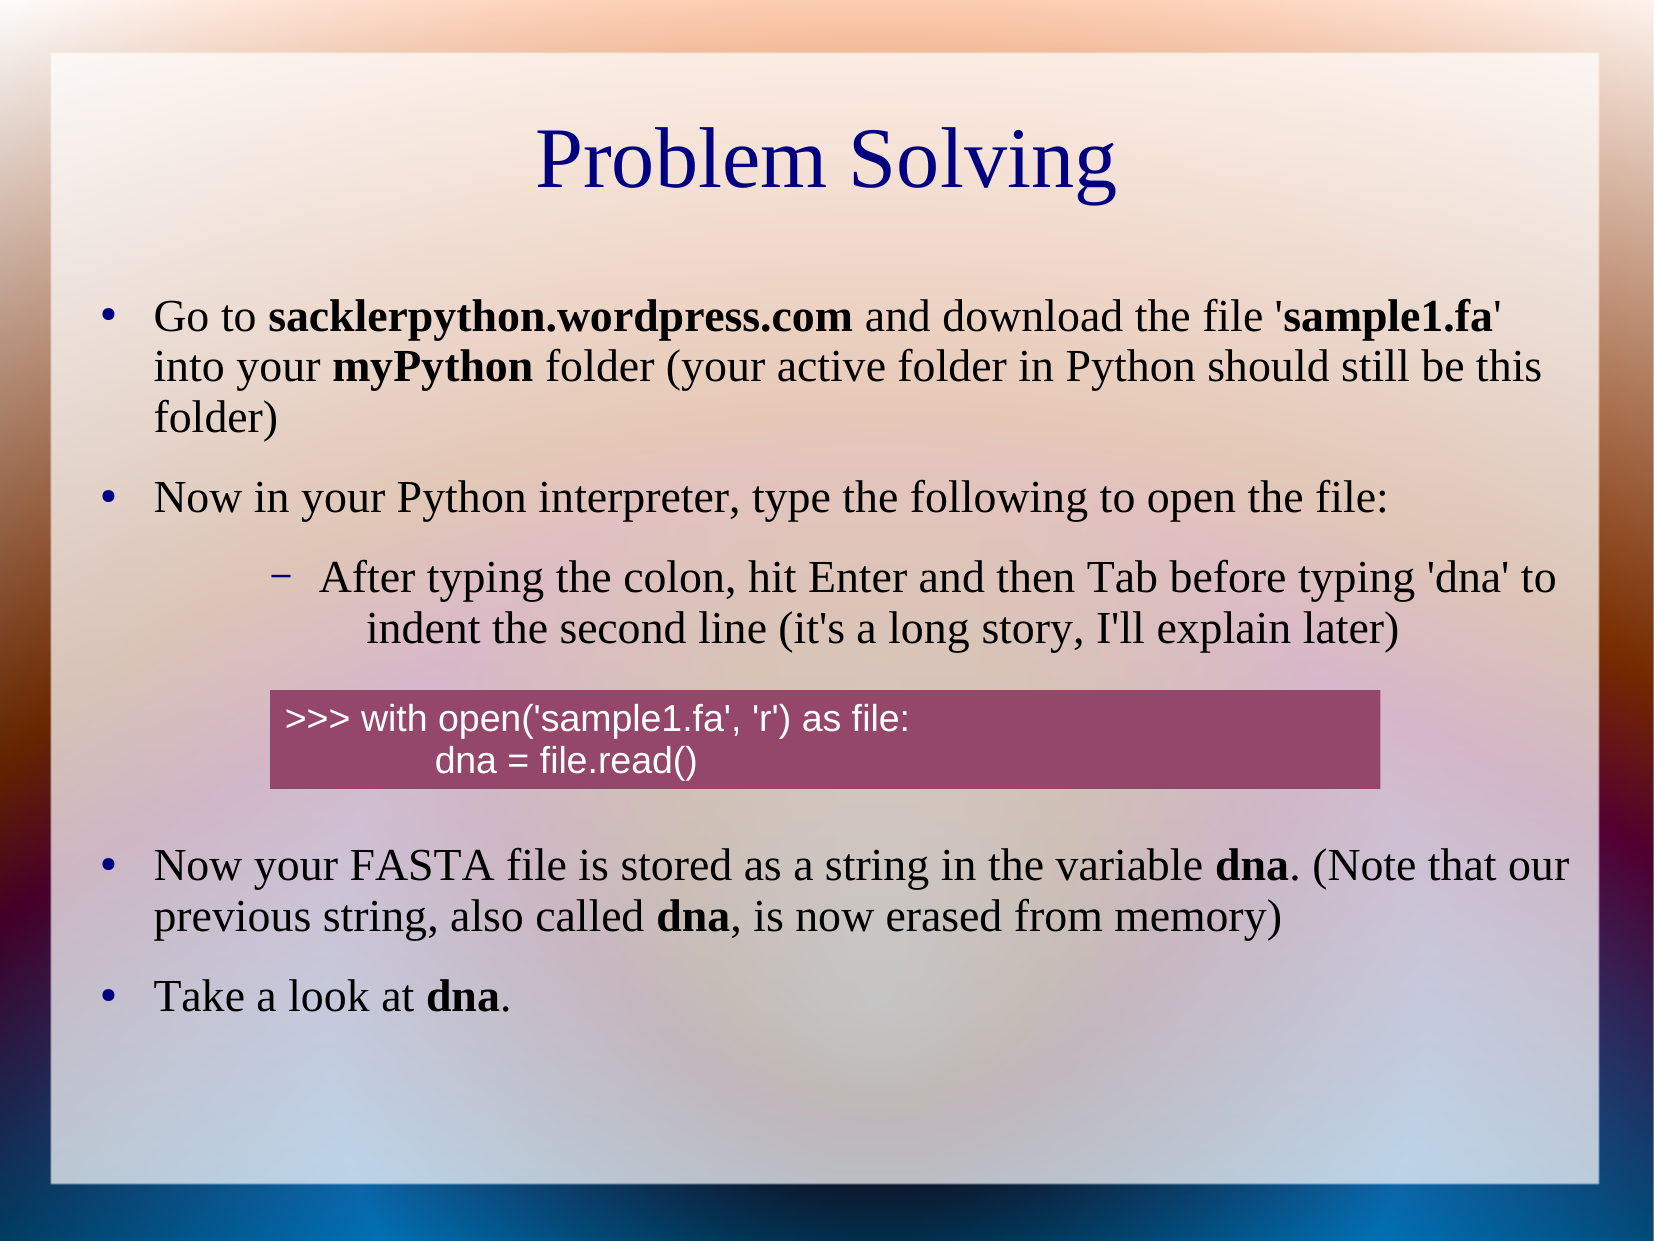

# Problem Solving
Go to sacklerpython.wordpress.com and download the file 'sample1.fa' into your myPython folder (your active folder in Python should still be this folder)
Now in your Python interpreter, type the following to open the file:
After typing the colon, hit Enter and then Tab before typing 'dna' to indent the second line (it's a long story, I'll explain later)
>>> with open('sample1.fa', 'r') as file:
		dna = file.read()
Now your FASTA file is stored as a string in the variable dna. (Note that our previous string, also called dna, is now erased from memory)
Take a look at dna.